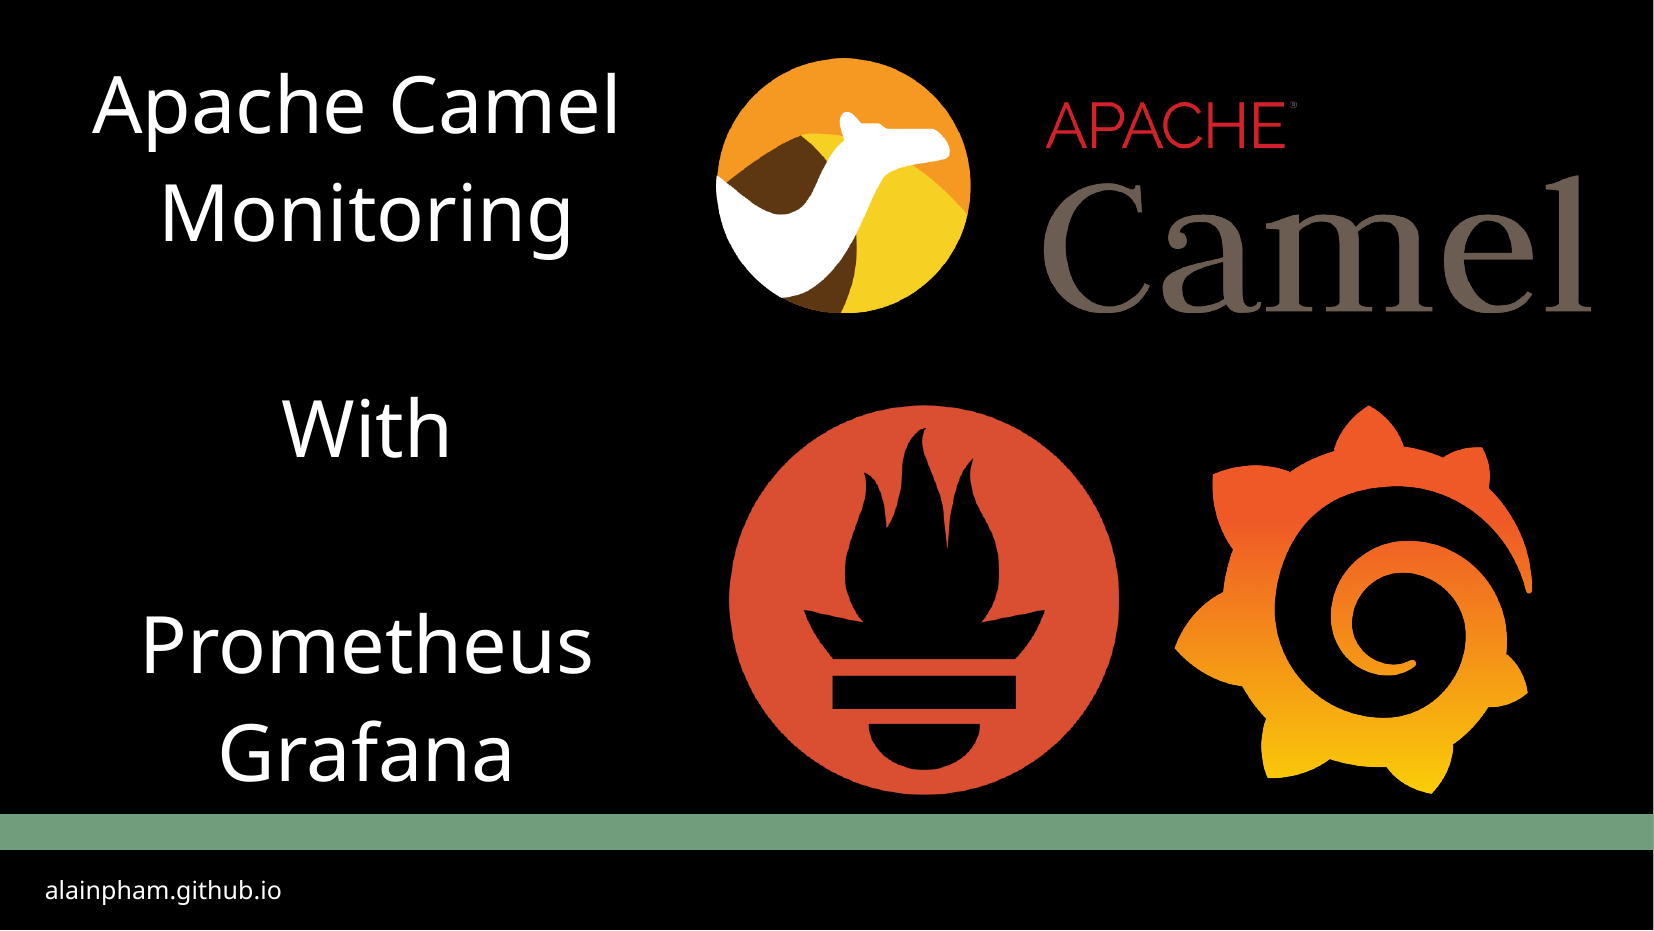

# Apache Camel Monitoring With Prometheus Grafana